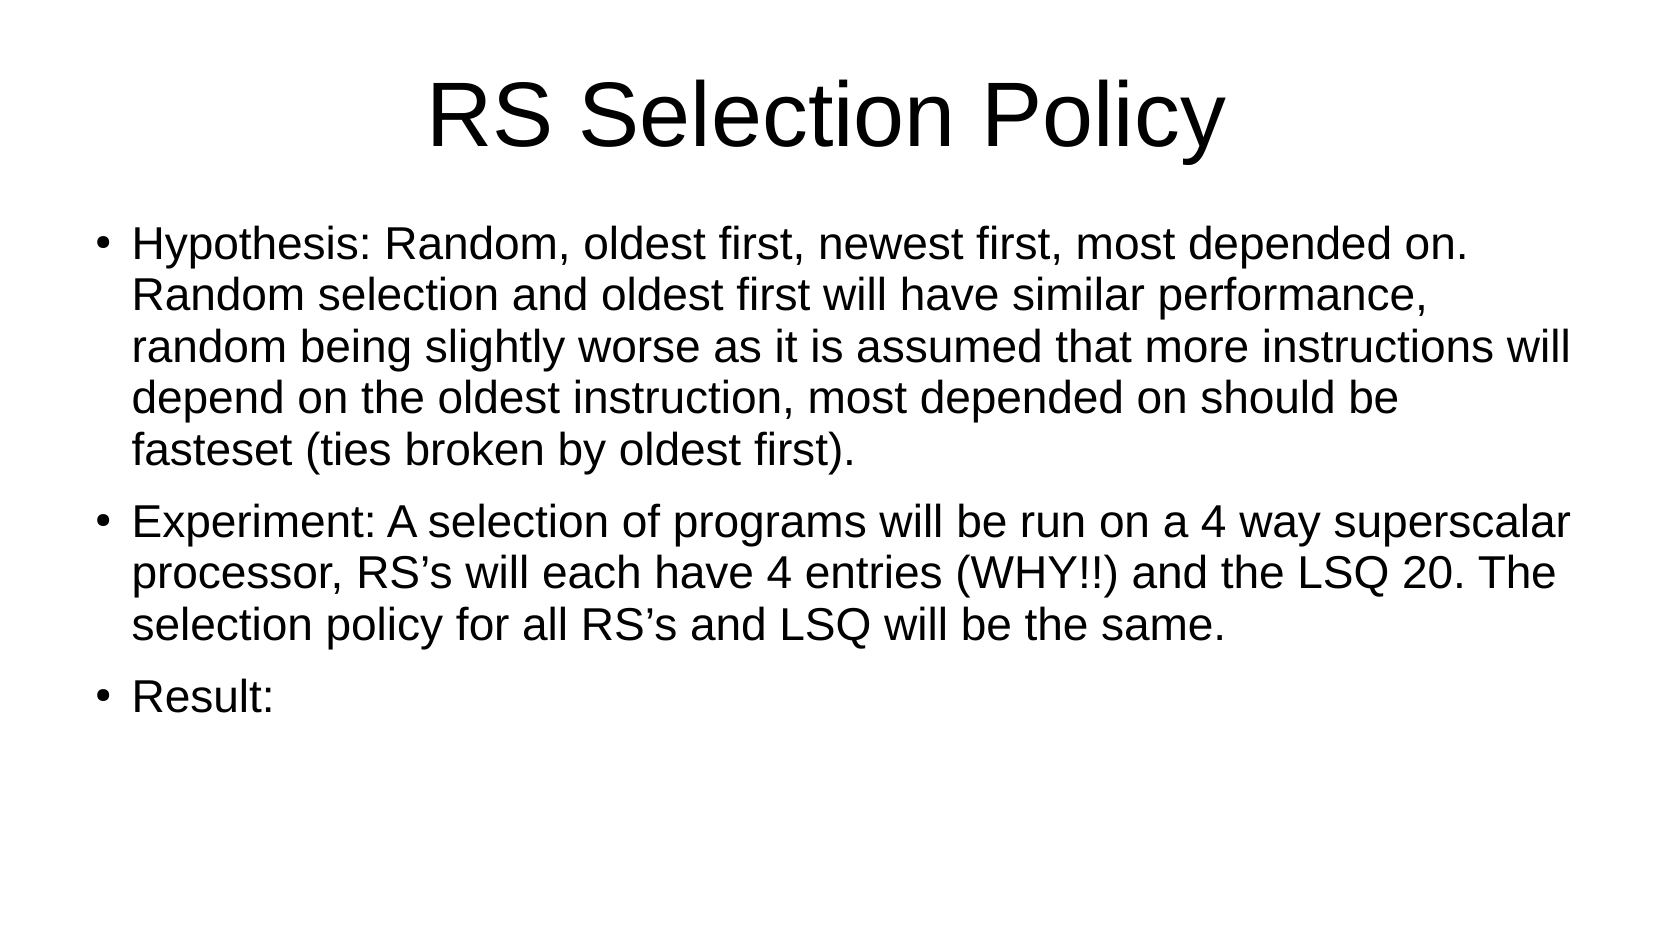

# RS Selection Policy
Hypothesis: Random, oldest first, newest first, most depended on. Random selection and oldest first will have similar performance, random being slightly worse as it is assumed that more instructions will depend on the oldest instruction, most depended on should be fasteset (ties broken by oldest first).
Experiment: A selection of programs will be run on a 4 way superscalar processor, RS’s will each have 4 entries (WHY!!) and the LSQ 20. The selection policy for all RS’s and LSQ will be the same.
Result: